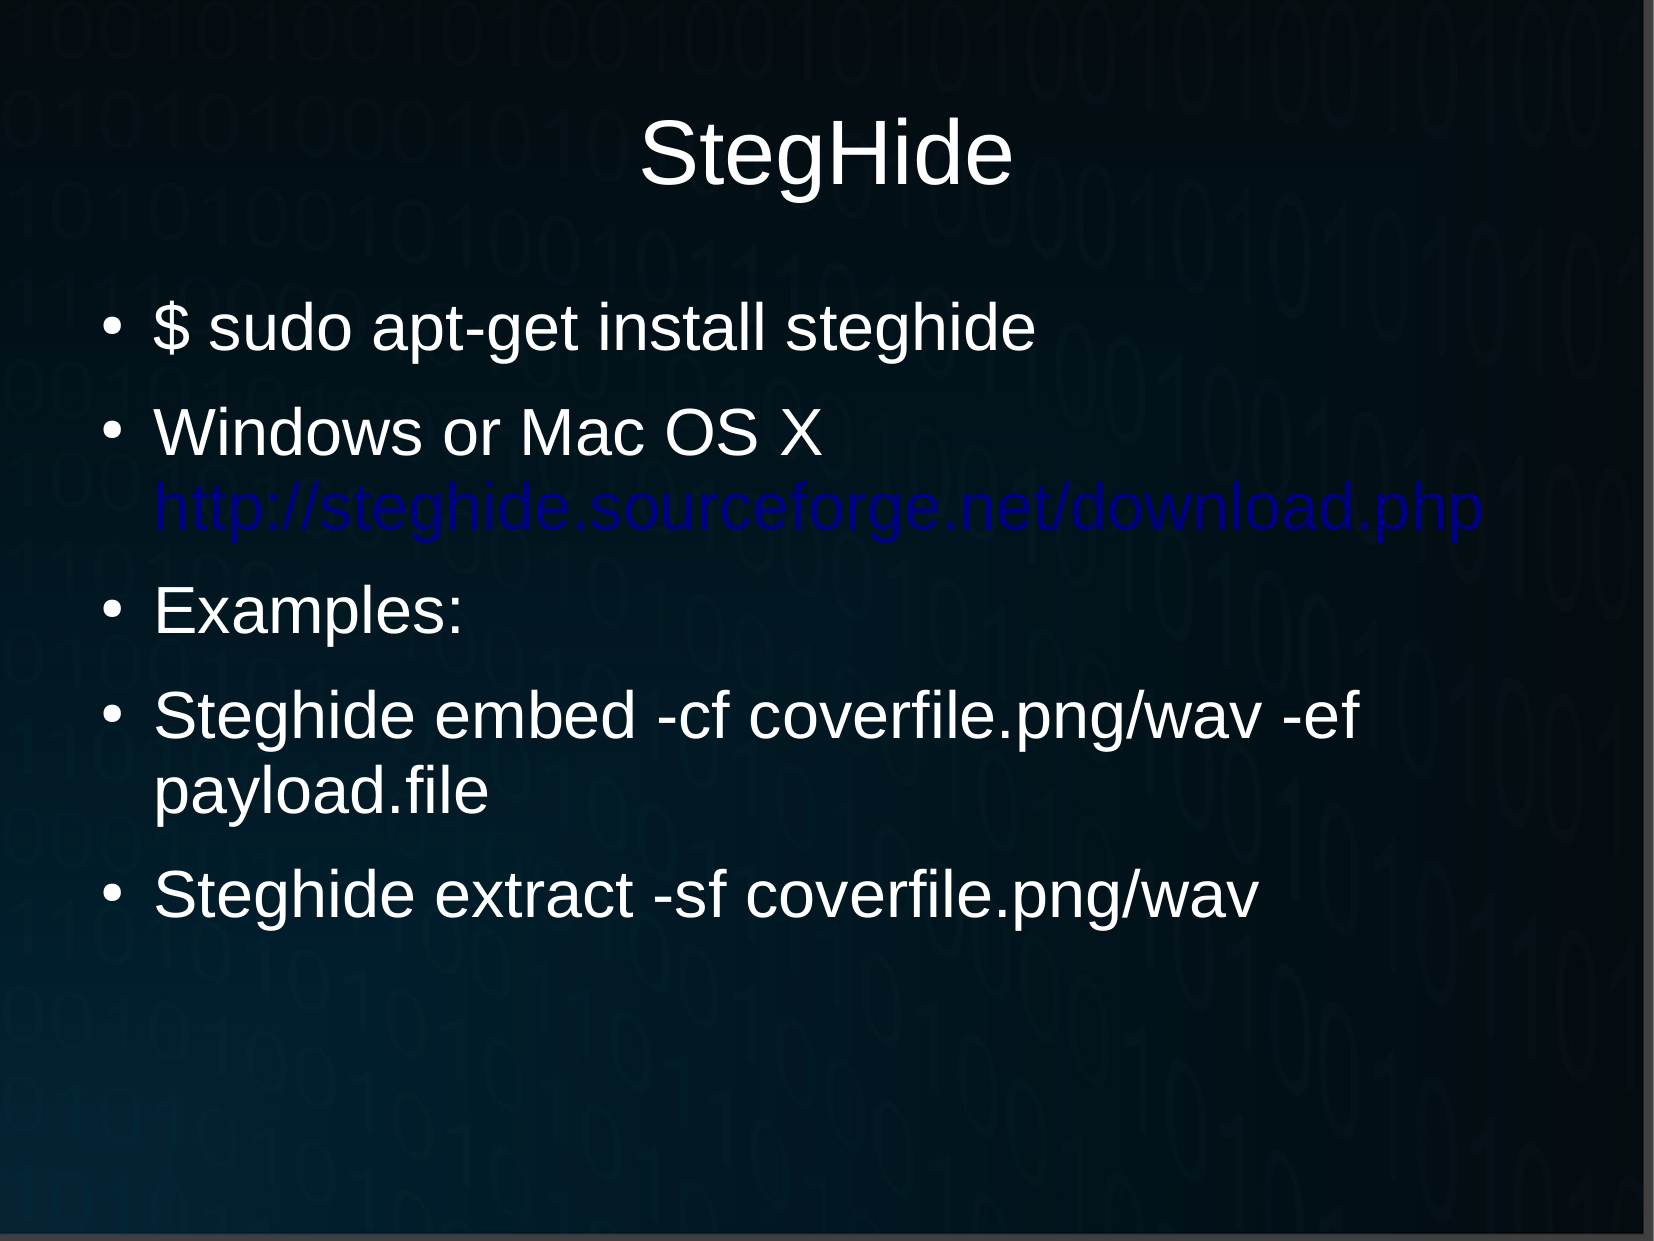

# StegHide
$ sudo apt-get install steghide
Windows or Mac OS X http://steghide.sourceforge.net/download.php
Examples:
Steghide embed -cf coverfile.png/wav -ef payload.file
Steghide extract -sf coverfile.png/wav